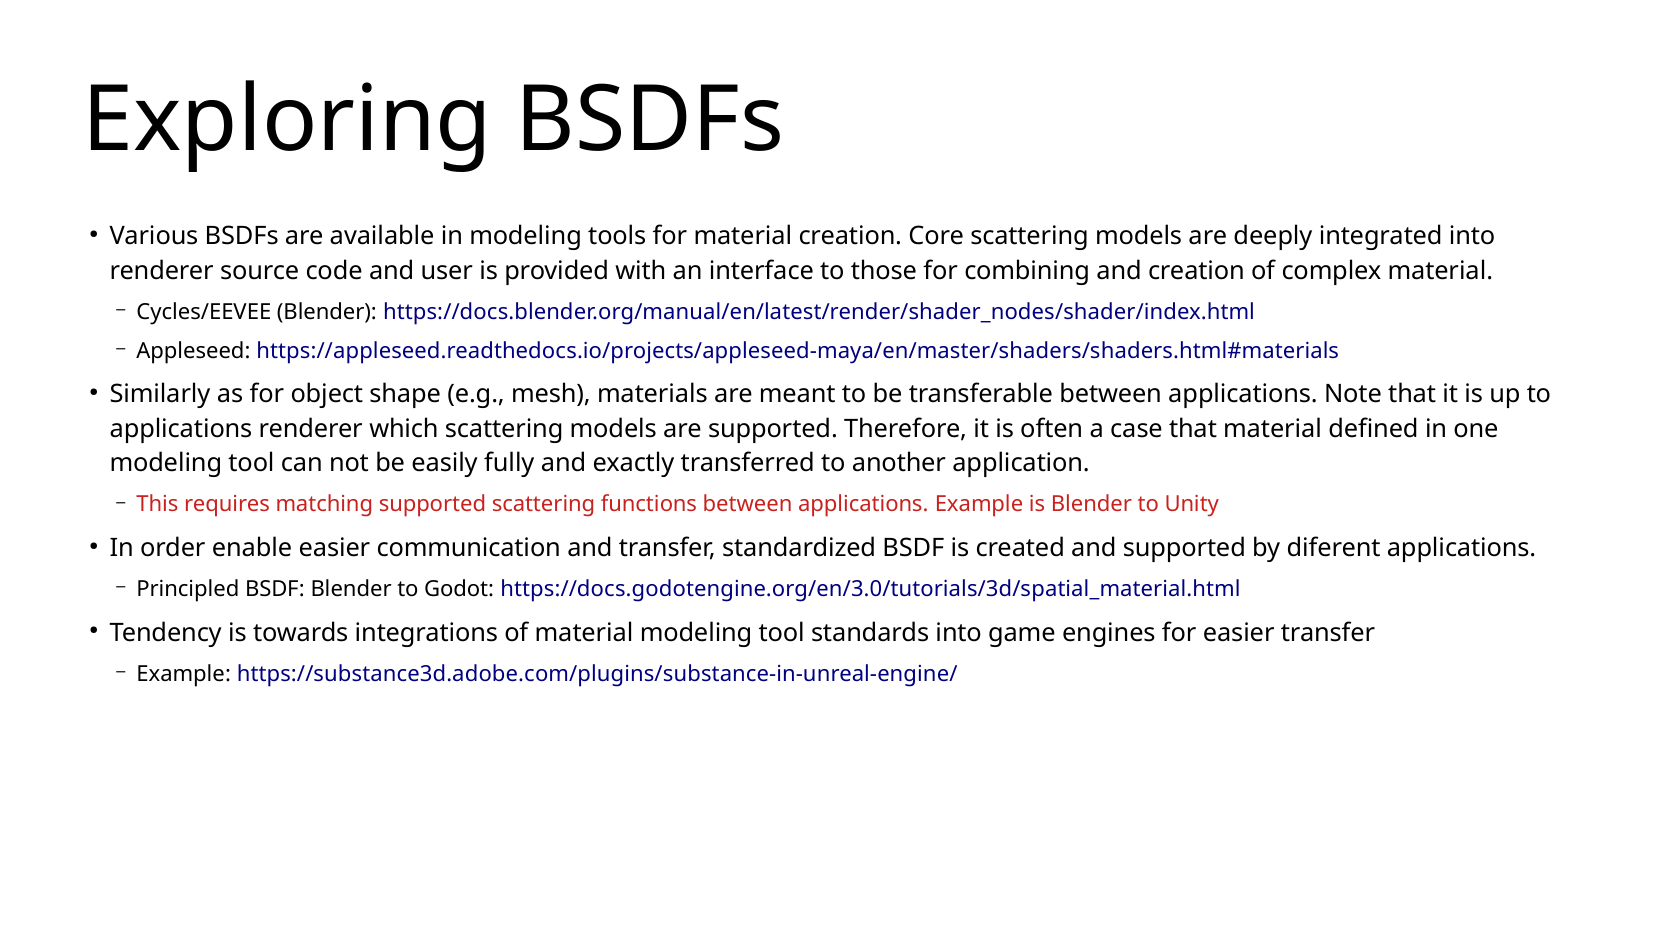

# Exploring BSDFs
Various BSDFs are available in modeling tools for material creation. Core scattering models are deeply integrated into renderer source code and user is provided with an interface to those for combining and creation of complex material.
Cycles/EEVEE (Blender): https://docs.blender.org/manual/en/latest/render/shader_nodes/shader/index.html
Appleseed: https://appleseed.readthedocs.io/projects/appleseed-maya/en/master/shaders/shaders.html#materials
Similarly as for object shape (e.g., mesh), materials are meant to be transferable between applications. Note that it is up to applications renderer which scattering models are supported. Therefore, it is often a case that material defined in one modeling tool can not be easily fully and exactly transferred to another application.
This requires matching supported scattering functions between applications. Example is Blender to Unity
In order enable easier communication and transfer, standardized BSDF is created and supported by diferent applications.
Principled BSDF: Blender to Godot: https://docs.godotengine.org/en/3.0/tutorials/3d/spatial_material.html
Tendency is towards integrations of material modeling tool standards into game engines for easier transfer
Example: https://substance3d.adobe.com/plugins/substance-in-unreal-engine/